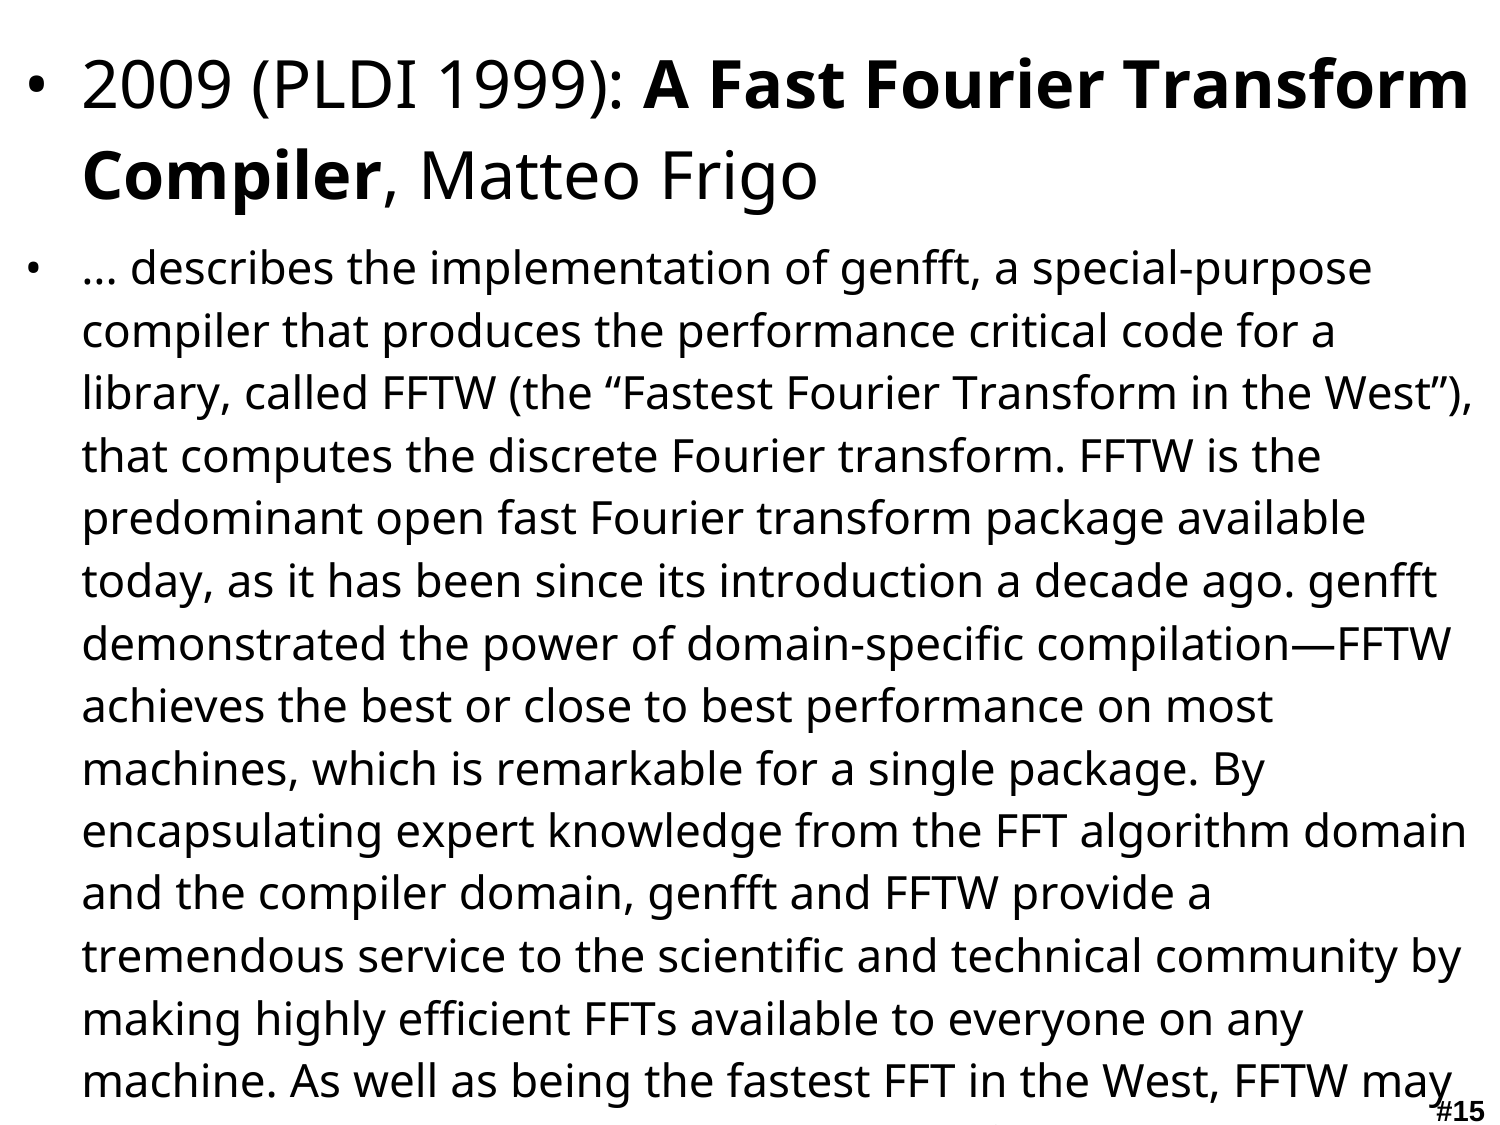

# 2009 (PLDI 1999): A Fast Fourier Transform Compiler, Matteo Frigo
... describes the implementation of genfft, a special-purpose compiler that produces the performance critical code for a library, called FFTW (the “Fastest Fourier Transform in the West”), that computes the discrete Fourier transform. FFTW is the predominant open fast Fourier transform package available today, as it has been since its introduction a decade ago. genfft demonstrated the power of domain-specific compilation—FFTW achieves the best or close to best performance on most machines, which is remarkable for a single package. By encapsulating expert knowledge from the FFT algorithm domain and the compiler domain, genfft and FFTW provide a tremendous service to the scientific and technical community by making highly efficient FFTs available to everyone on any machine. As well as being the fastest FFT in the West, FFTW may be the last FFT in the West as the quality of this package and the maturity of the field may mean that it will never be superseded, at least for computer architectures similar to past and current ones.
15